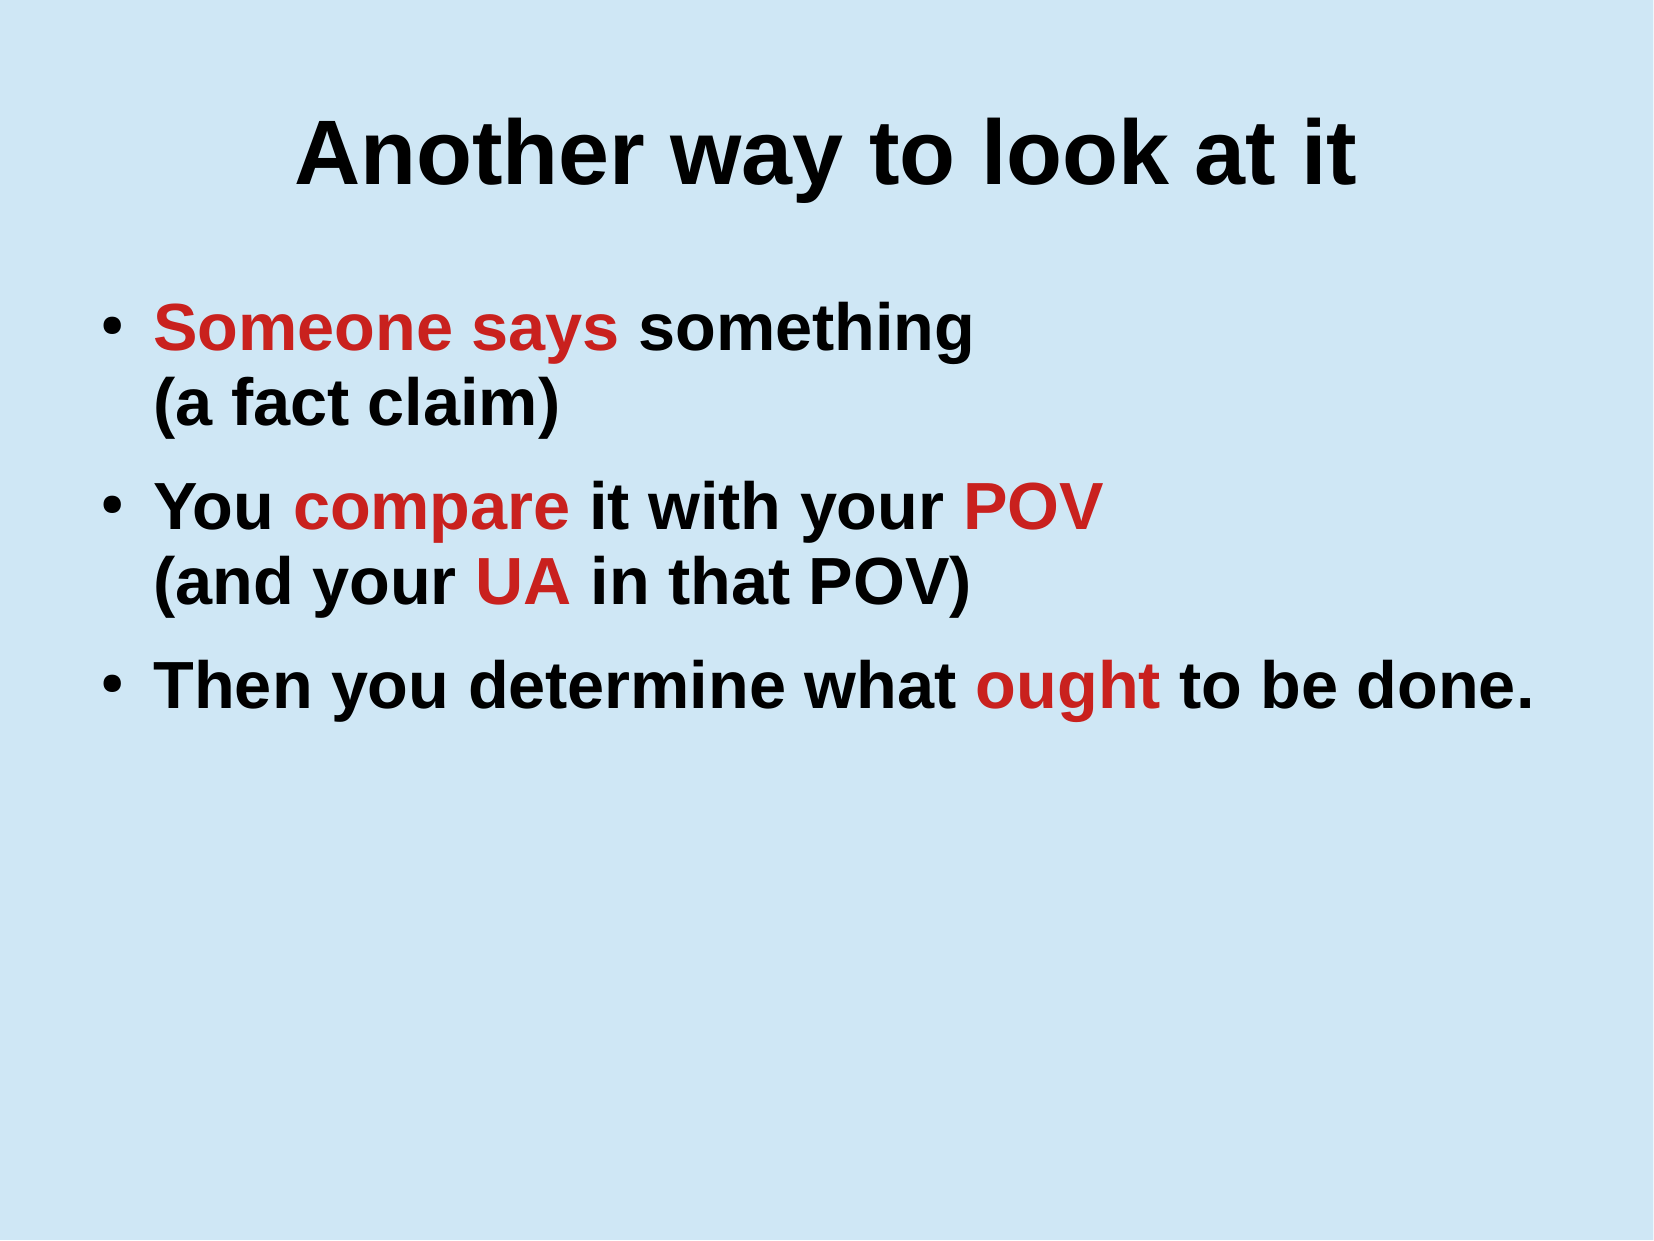

# Another way to look at it
Someone says something
(a fact claim)
You compare it with your POV
(and your UA in that POV)
Then you determine what ought to be done.